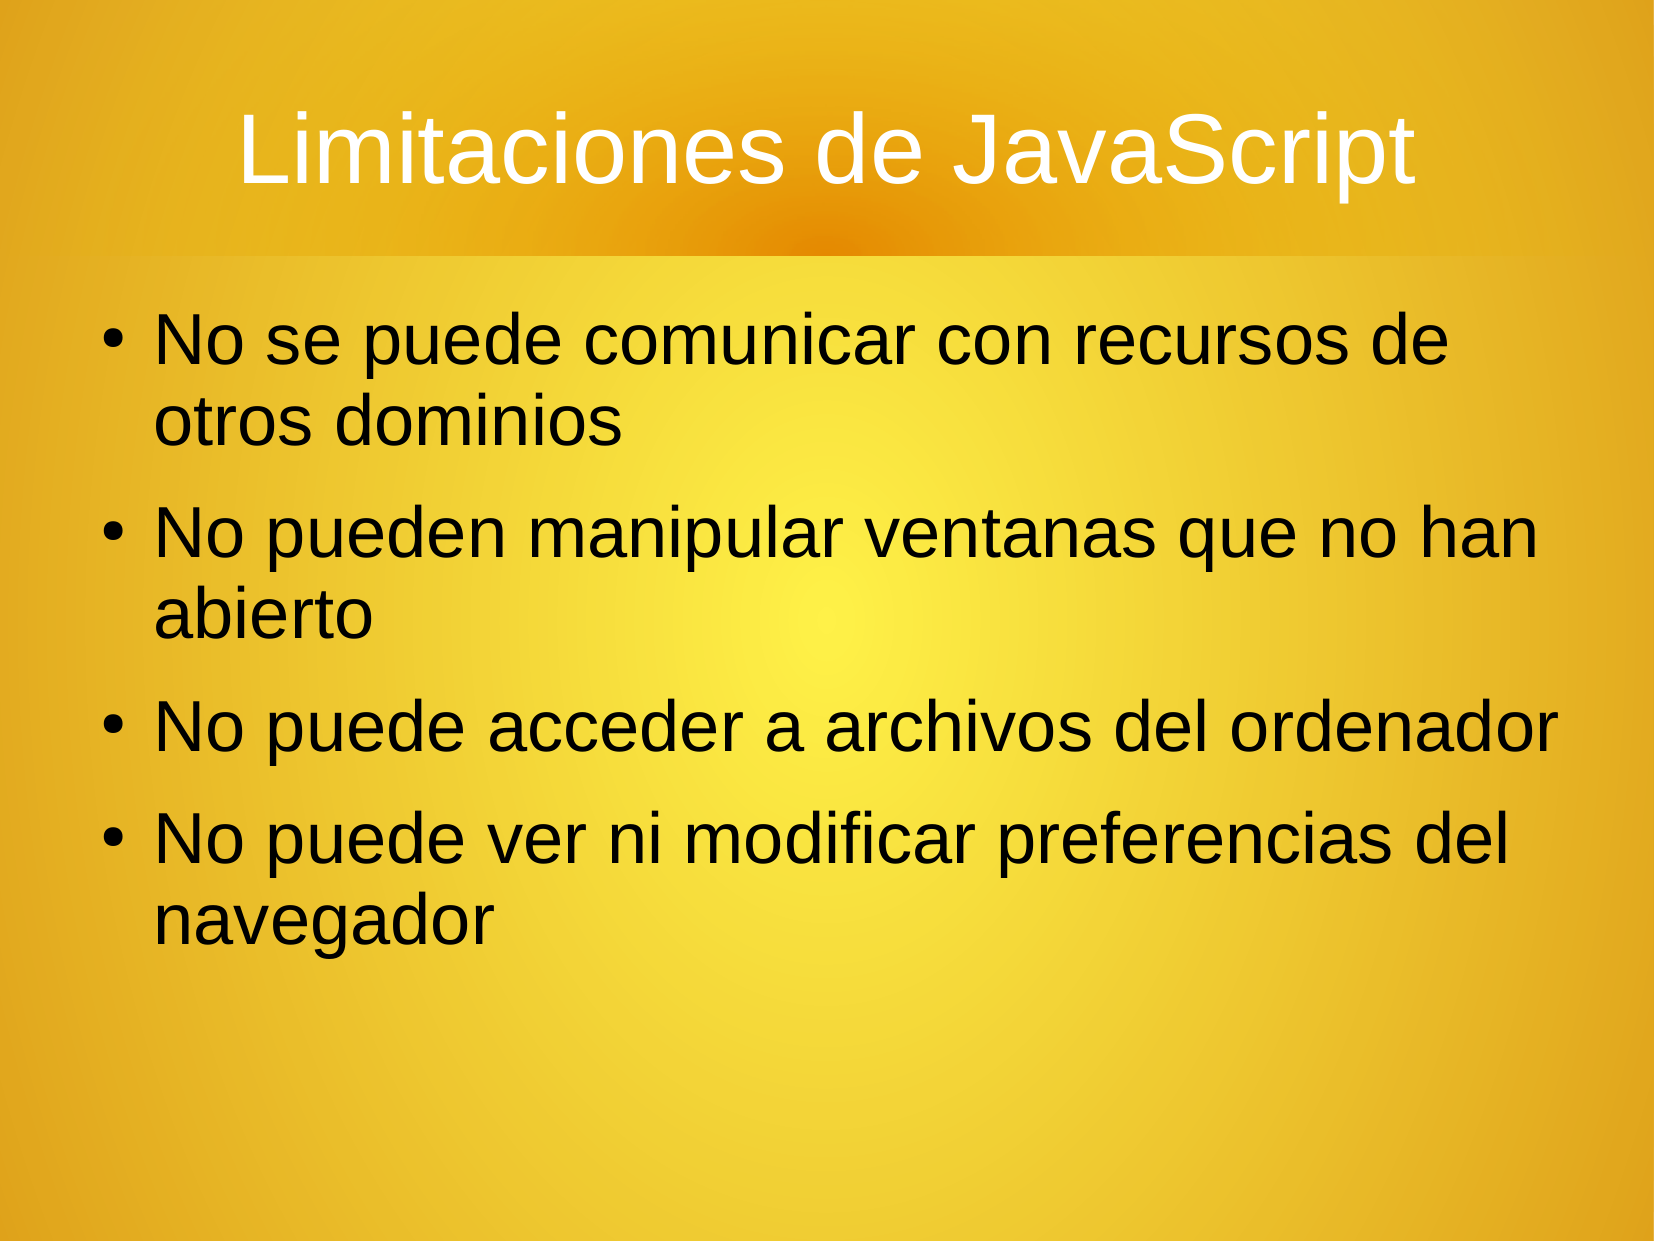

# Limitaciones de JavaScript
No se puede comunicar con recursos de otros dominios
No pueden manipular ventanas que no han abierto
No puede acceder a archivos del ordenador
No puede ver ni modificar preferencias del navegador